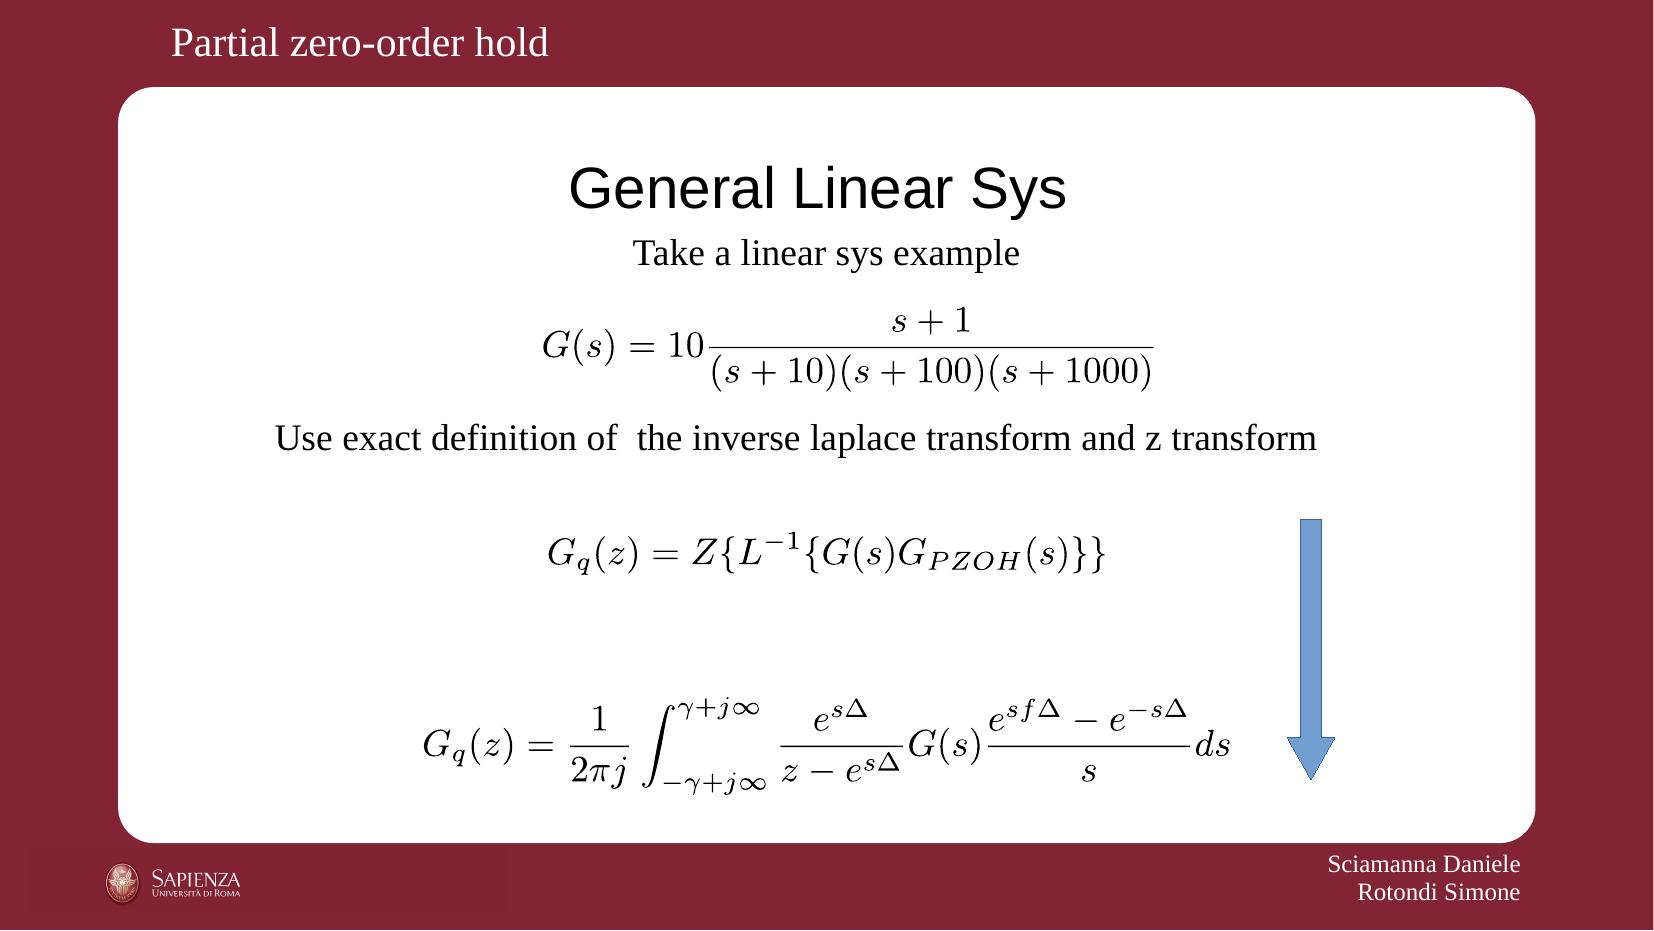

Partial zero-order hold
# General Linear Sys
Take a linear sys example
Use exact definition of the inverse laplace transform and z transform
Sciamanna Daniele
Rotondi Simone